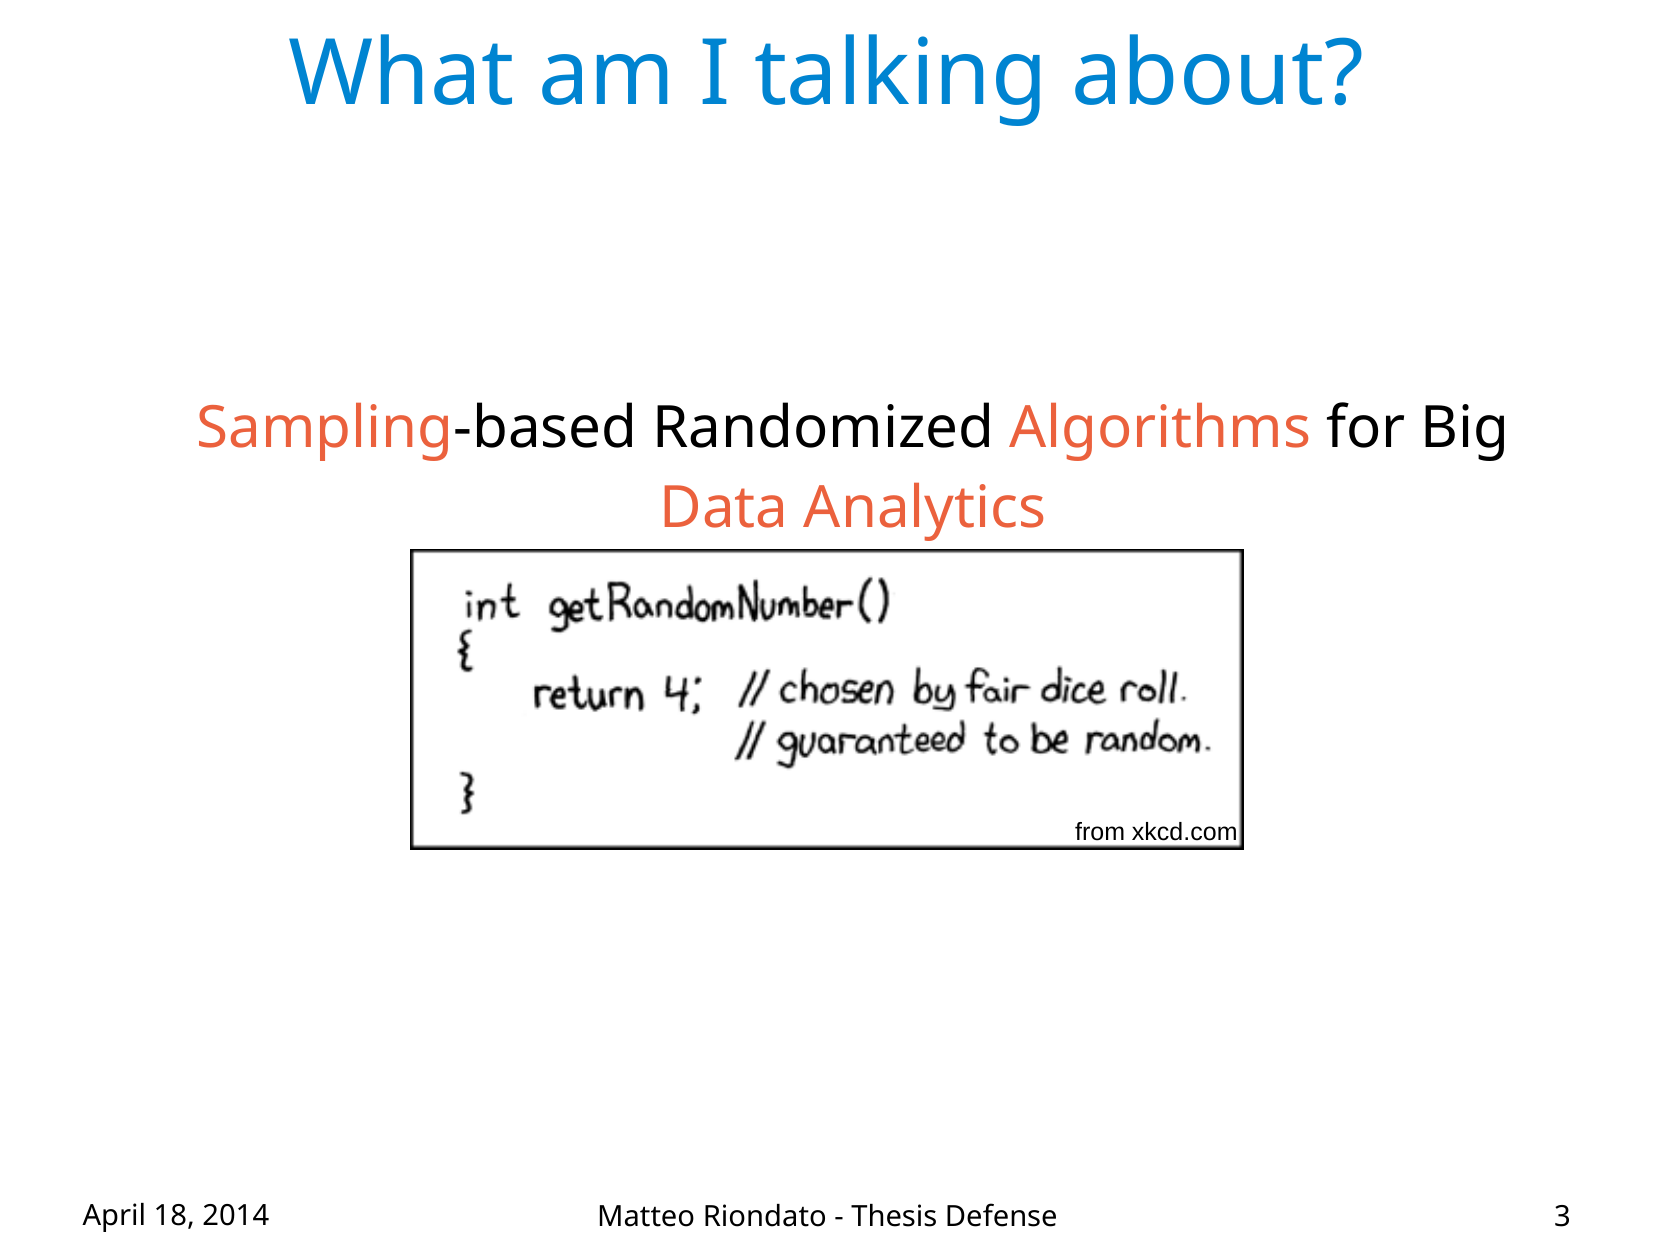

# What am I talking about?
Sampling-based Randomized Algorithms for Big Data Analytics
from xkcd.com
April 18, 2014
Matteo Riondato - Thesis Defense
3